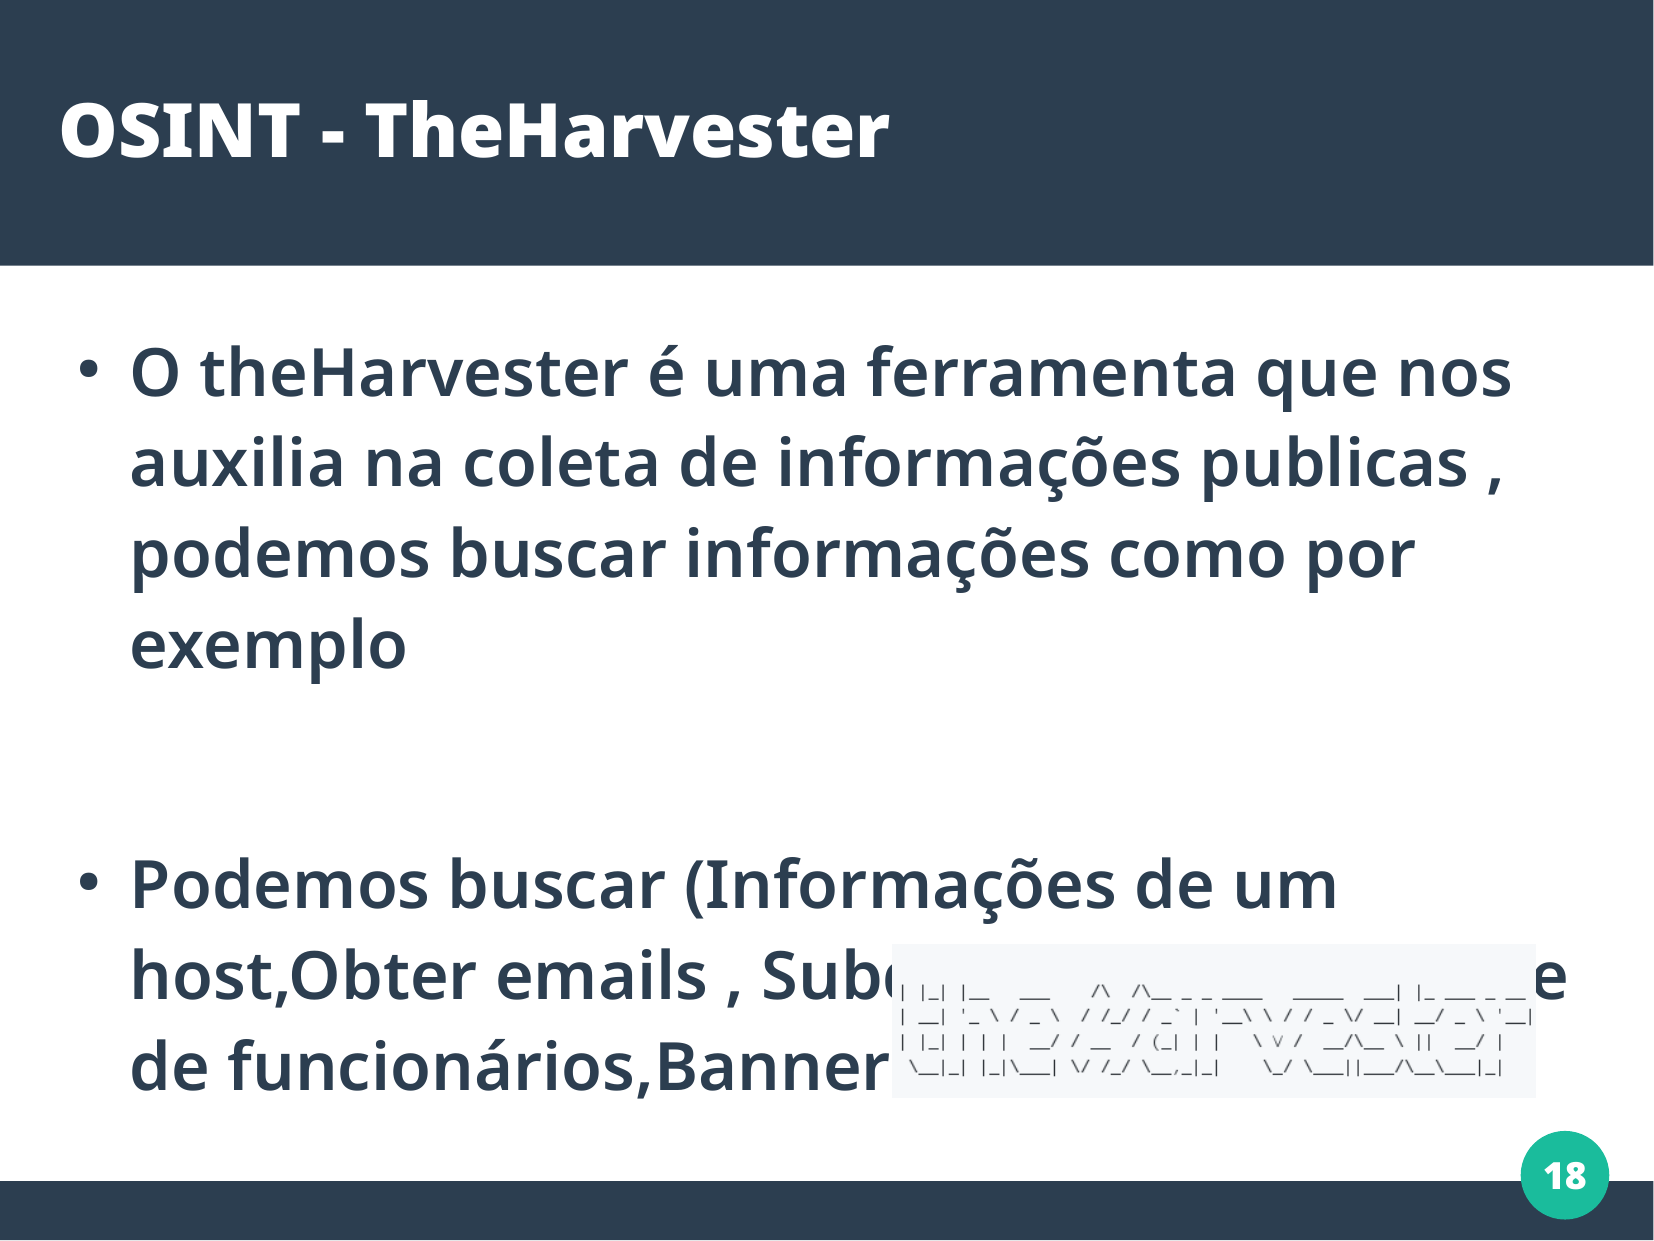

# OSINT - TheHarvester
O theHarvester é uma ferramenta que nos auxilia na coleta de informações publicas , podemos buscar informações como por exemplo
Podemos buscar (Informações de um host,Obter emails , Subdomínios ,host,nome de funcionários,Banners e Chaves GPG
18